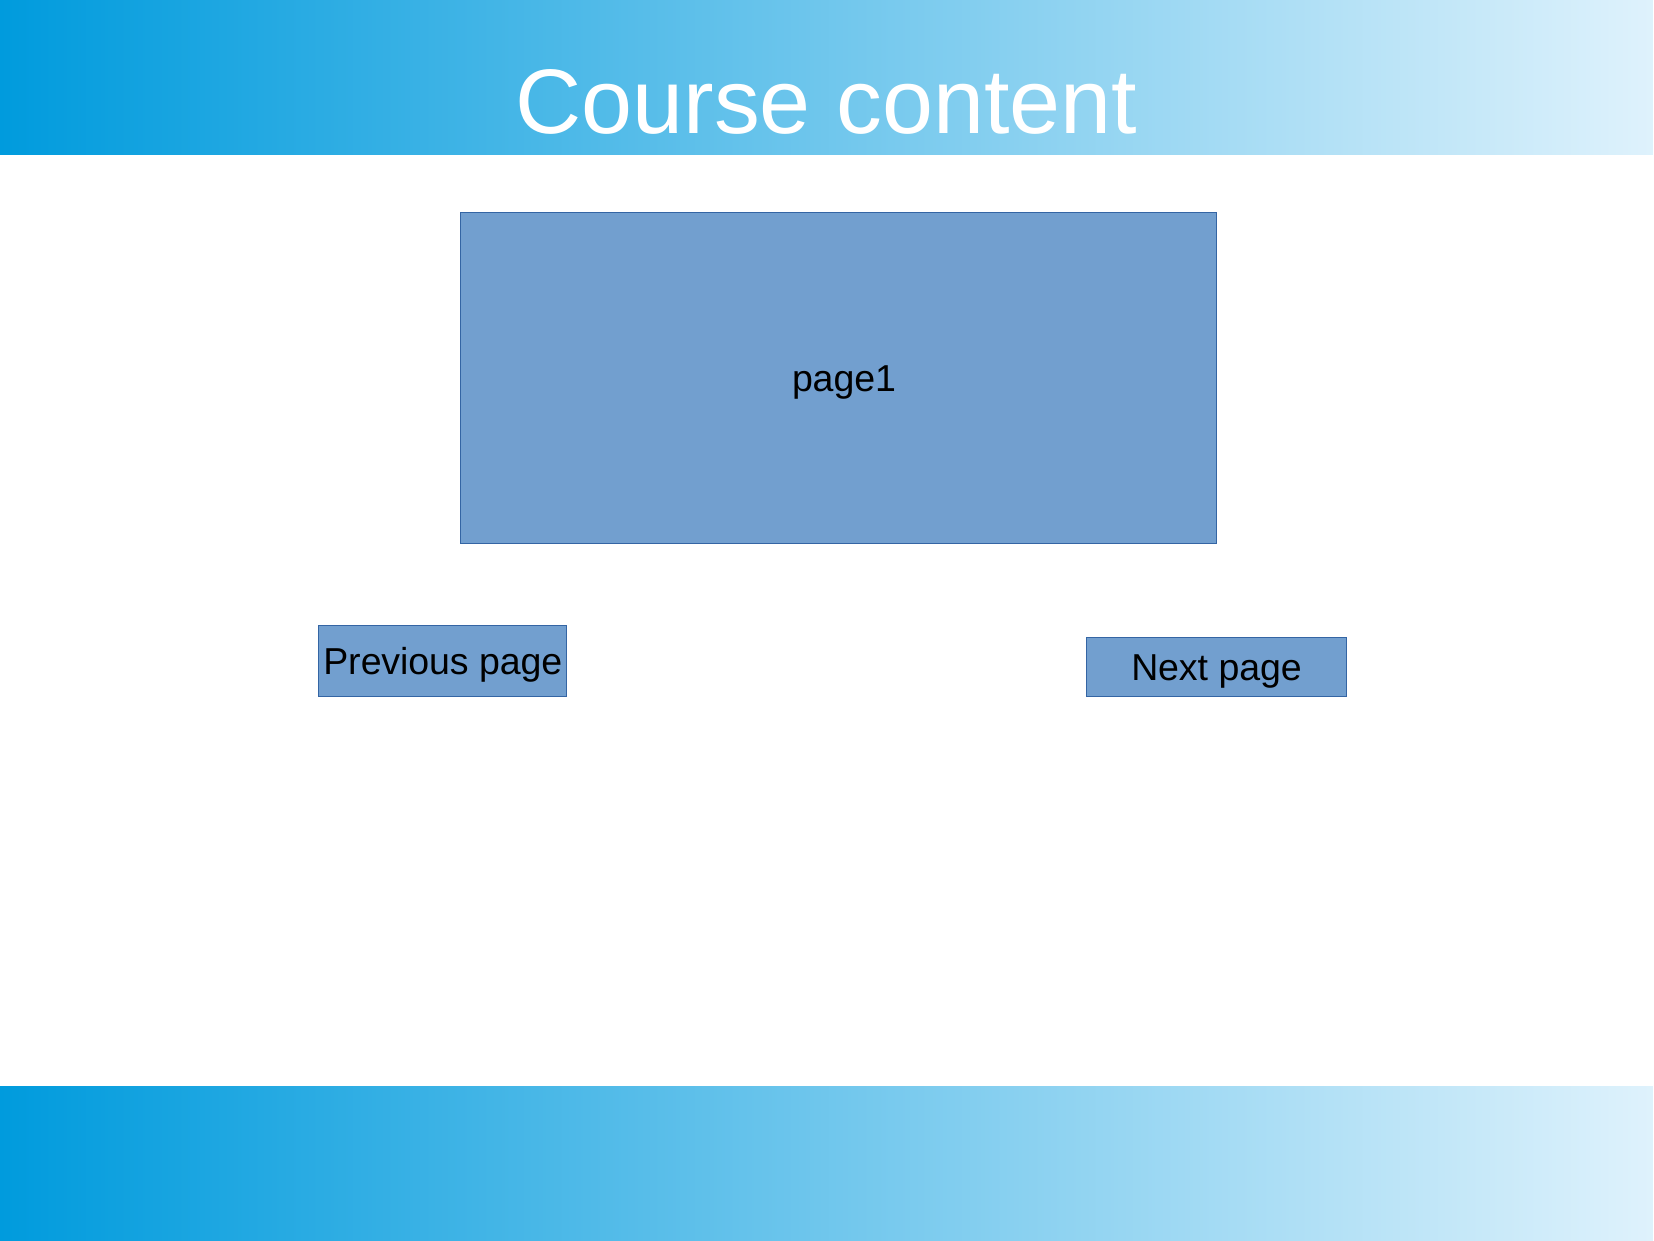

# Course content
 page1
Previous page
Next page